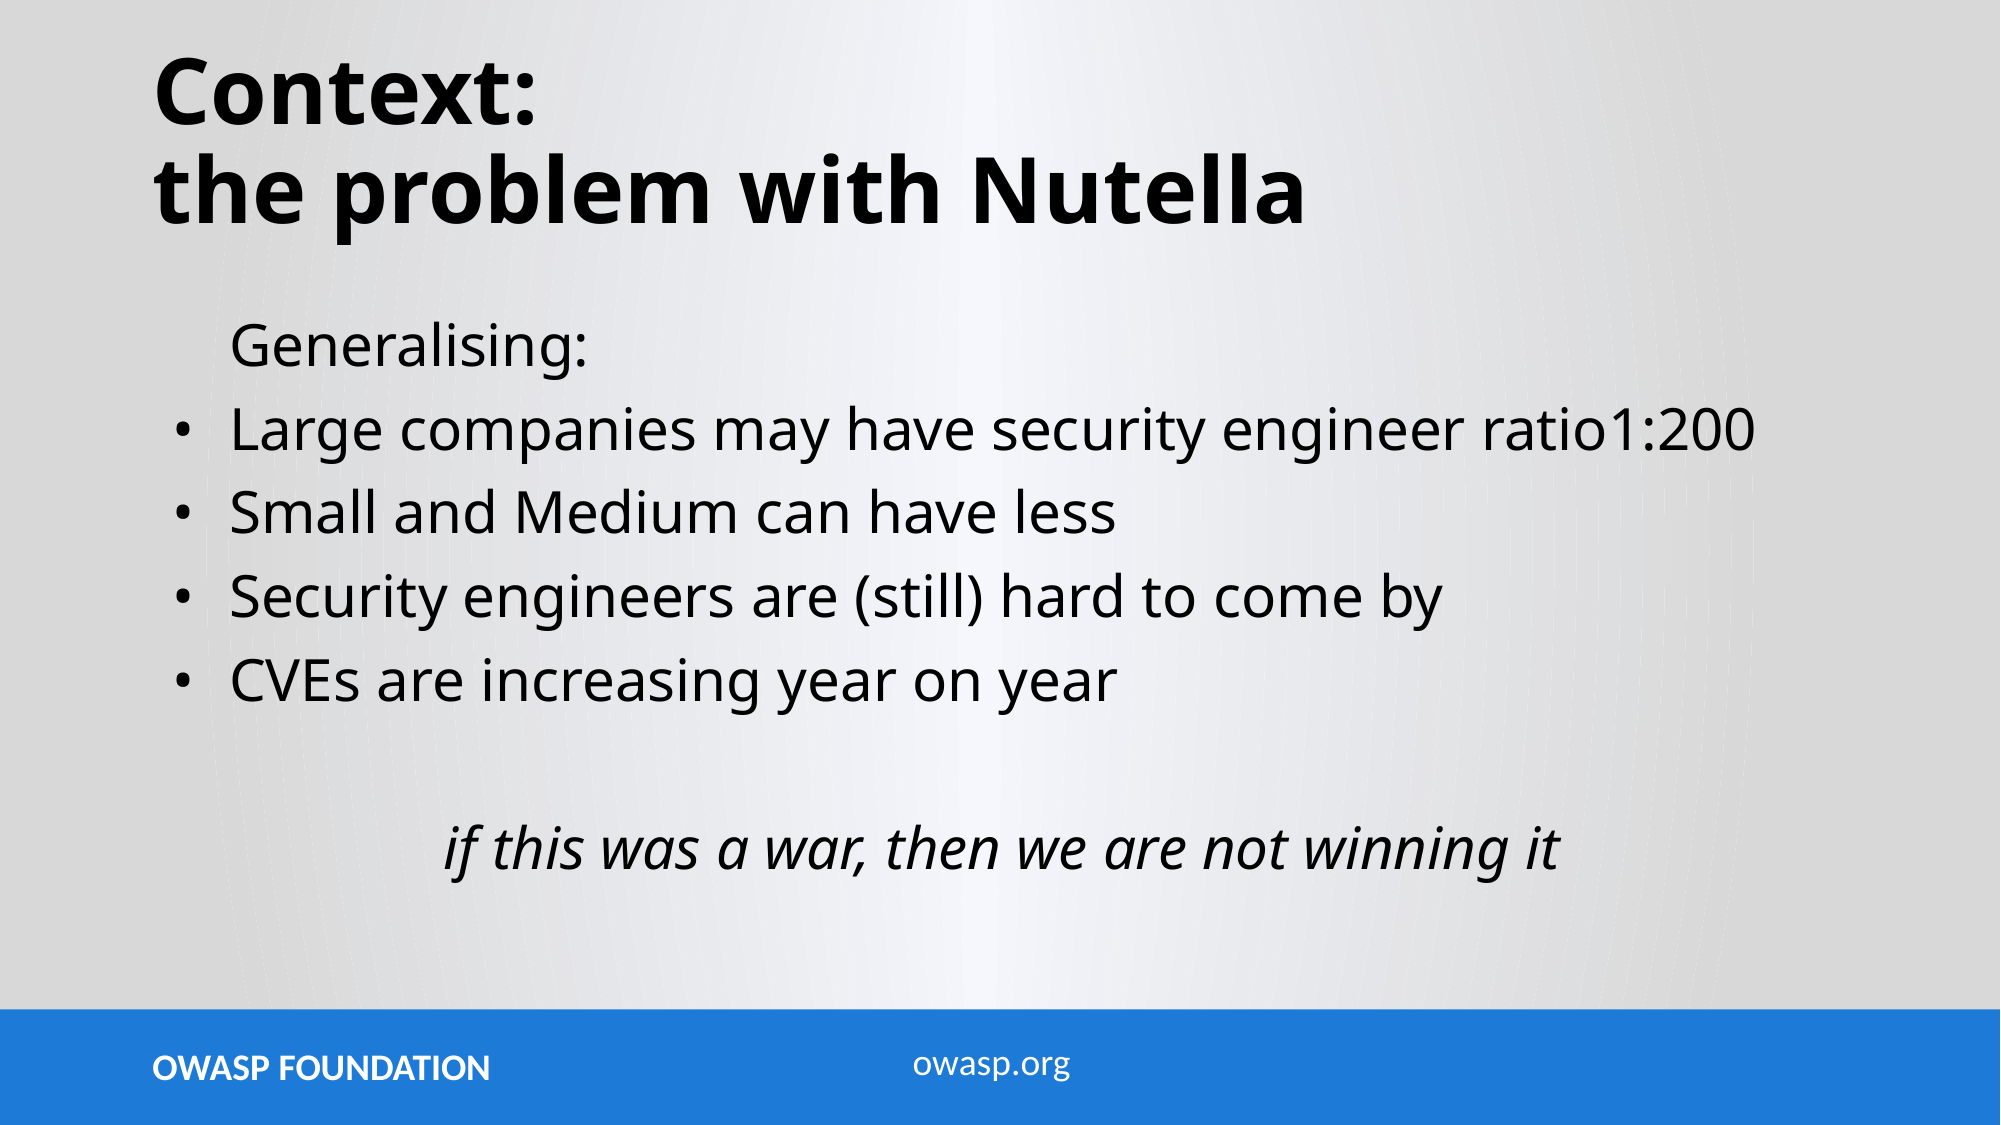

# Context: the problem with Nutella
Generalising:
Large companies may have security engineer ratio1:200
Small and Medium can have less
Security engineers are (still) hard to come by
CVEs are increasing year on year
if this was a war, then we are not winning it